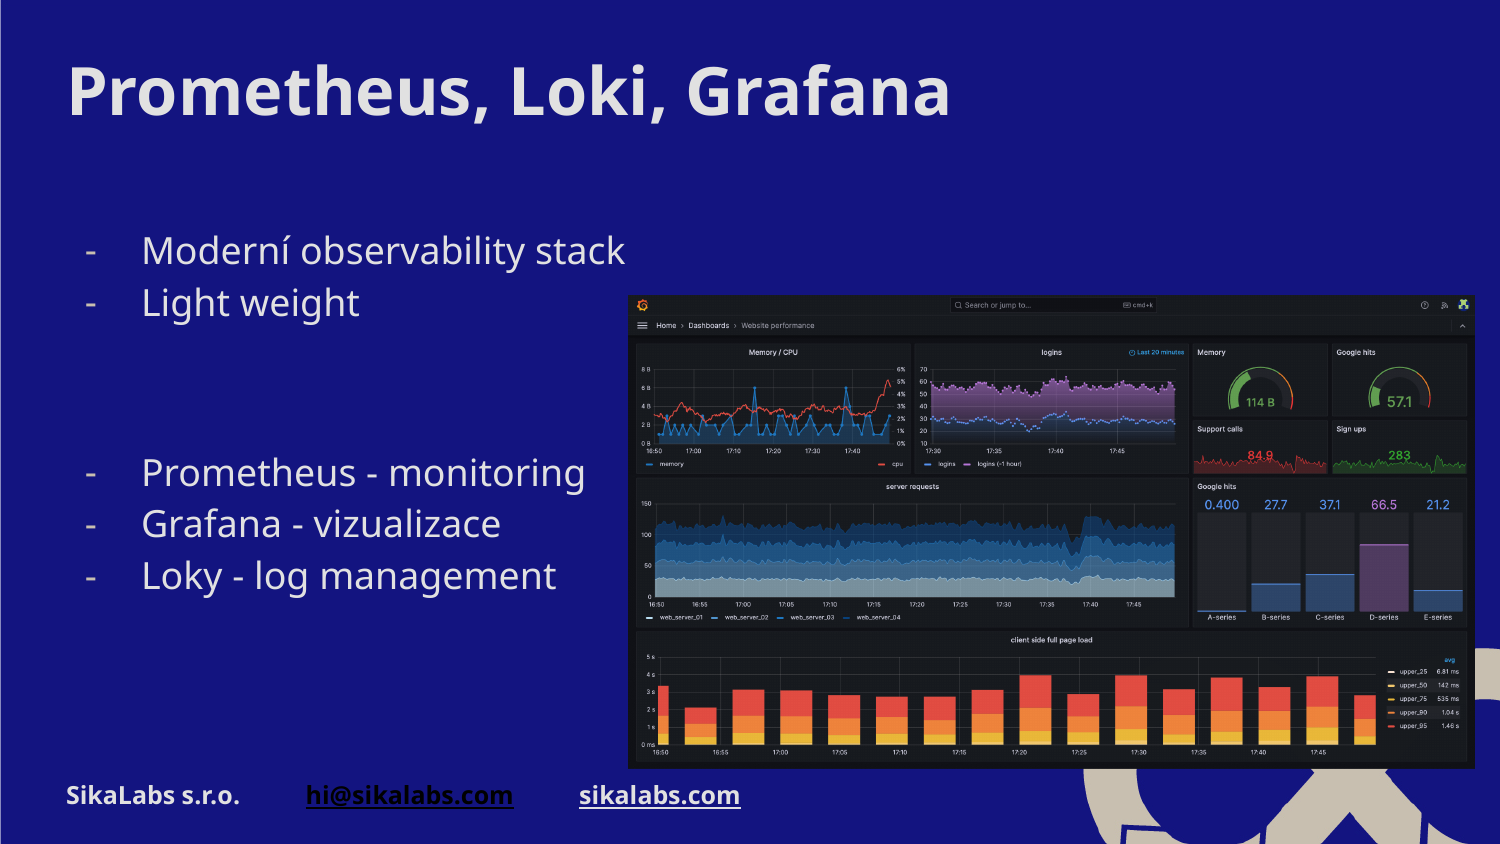

# Prometheus, Loki, Grafana
Moderní observability stack
Light weight
Prometheus - monitoring
Grafana - vizualizace
Loky - log management